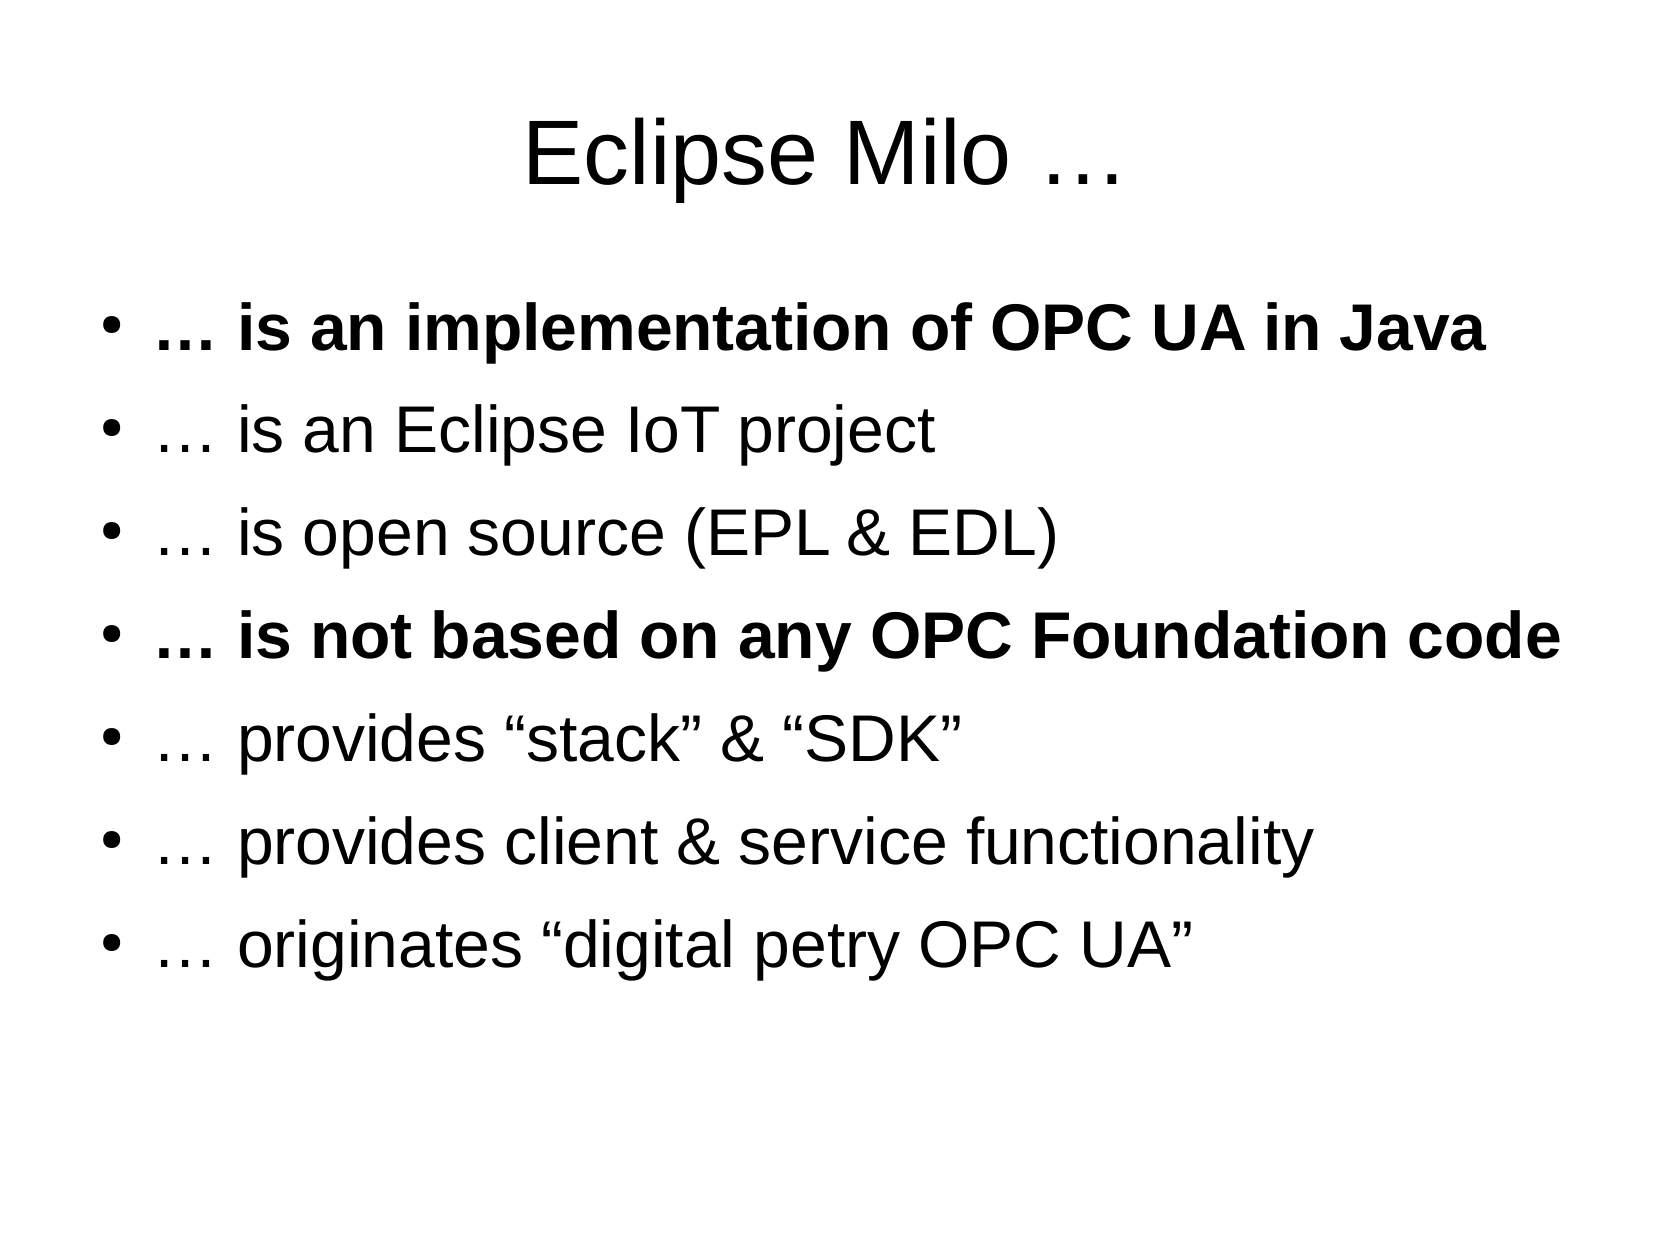

# Eclipse Milo …
… is an implementation of OPC UA in Java
… is an Eclipse IoT project
… is open source (EPL & EDL)
… is not based on any OPC Foundation code
… provides “stack” & “SDK”
… provides client & service functionality
… originates “digital petry OPC UA”